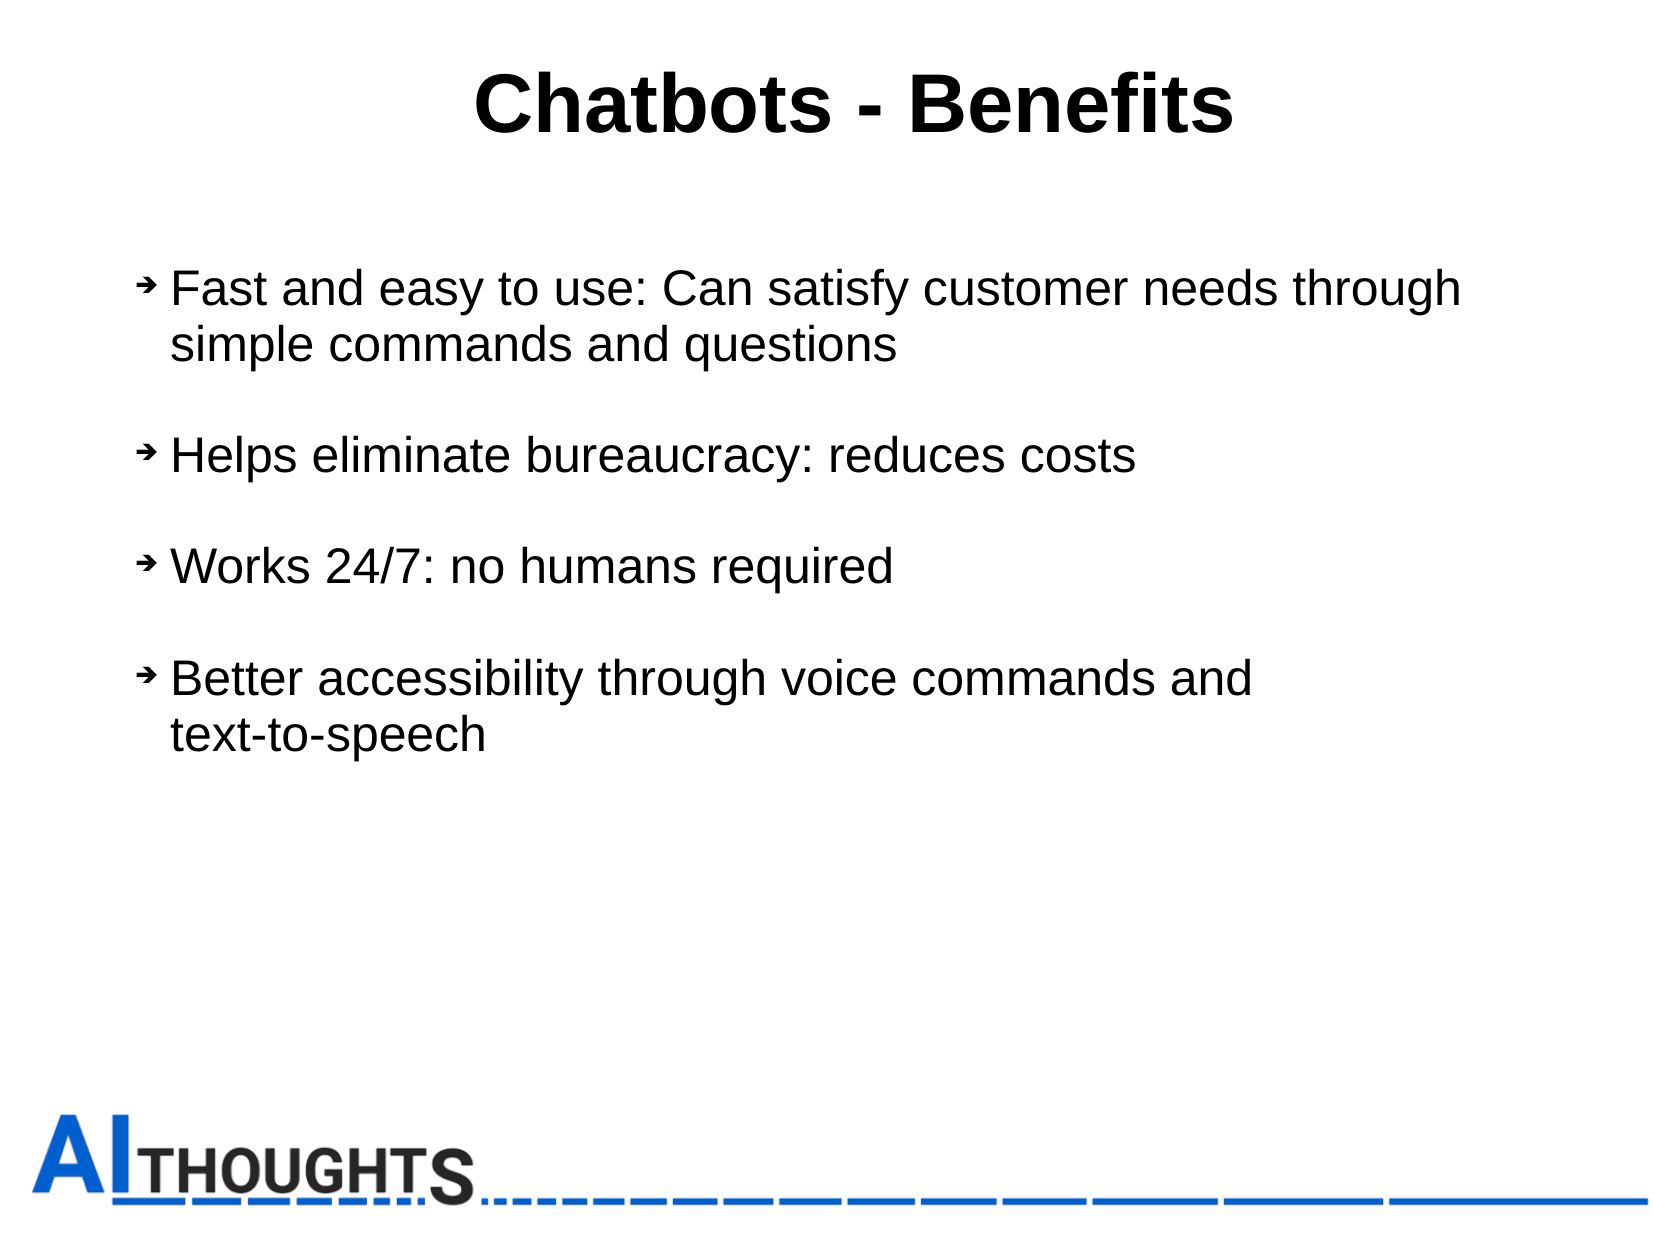

#
Chatbots - Benefits
Fast and easy to use: Can satisfy customer needs through simple commands and questions
Helps eliminate bureaucracy: reduces costs
Works 24/7: no humans required
Better accessibility through voice commands and
text-to-speech